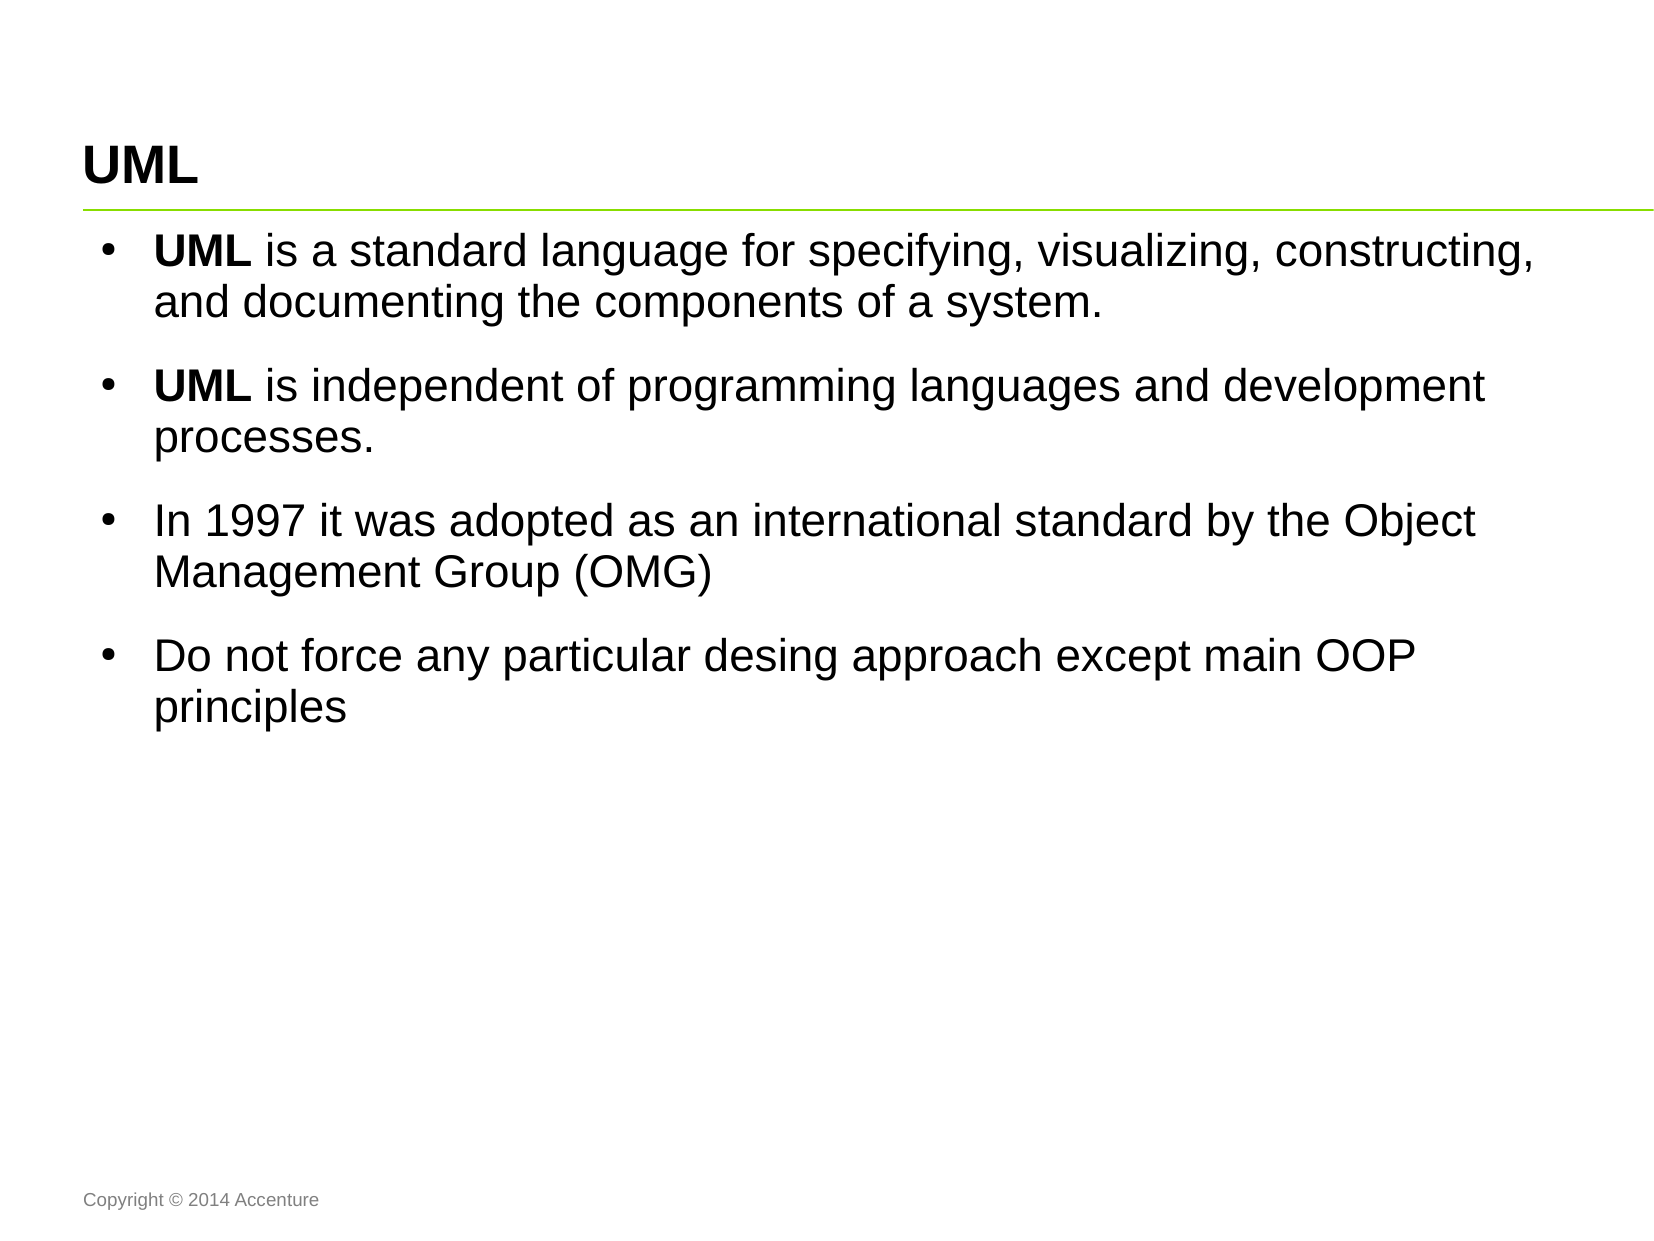

# UML
UML is a standard language for specifying, visualizing, constructing, and documenting the components of a system.
UML is independent of programming languages and development processes.
In 1997 it was adopted as an international standard by the Object Management Group (OMG)
Do not force any particular desing approach except main OOP principles